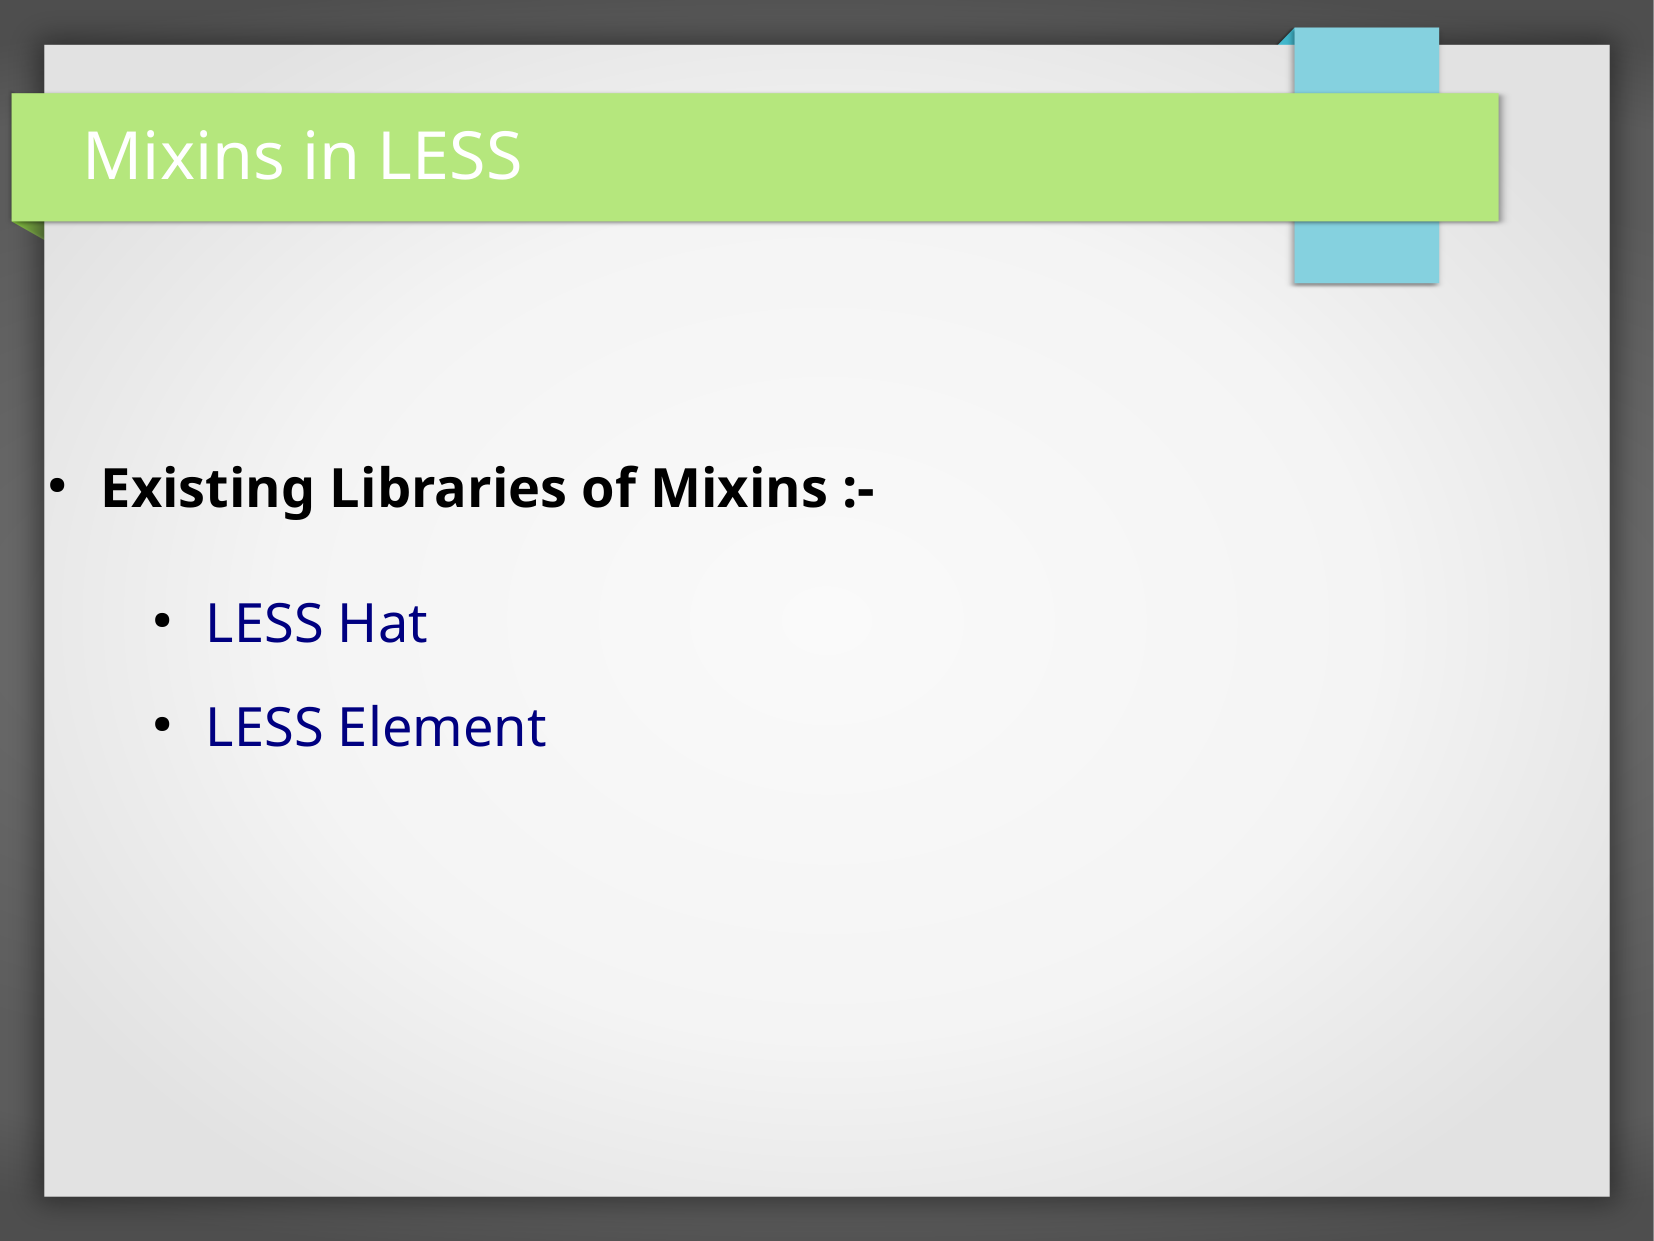

# Mixins in LESS
Existing Libraries of Mixins :-
LESS Hat
LESS Element